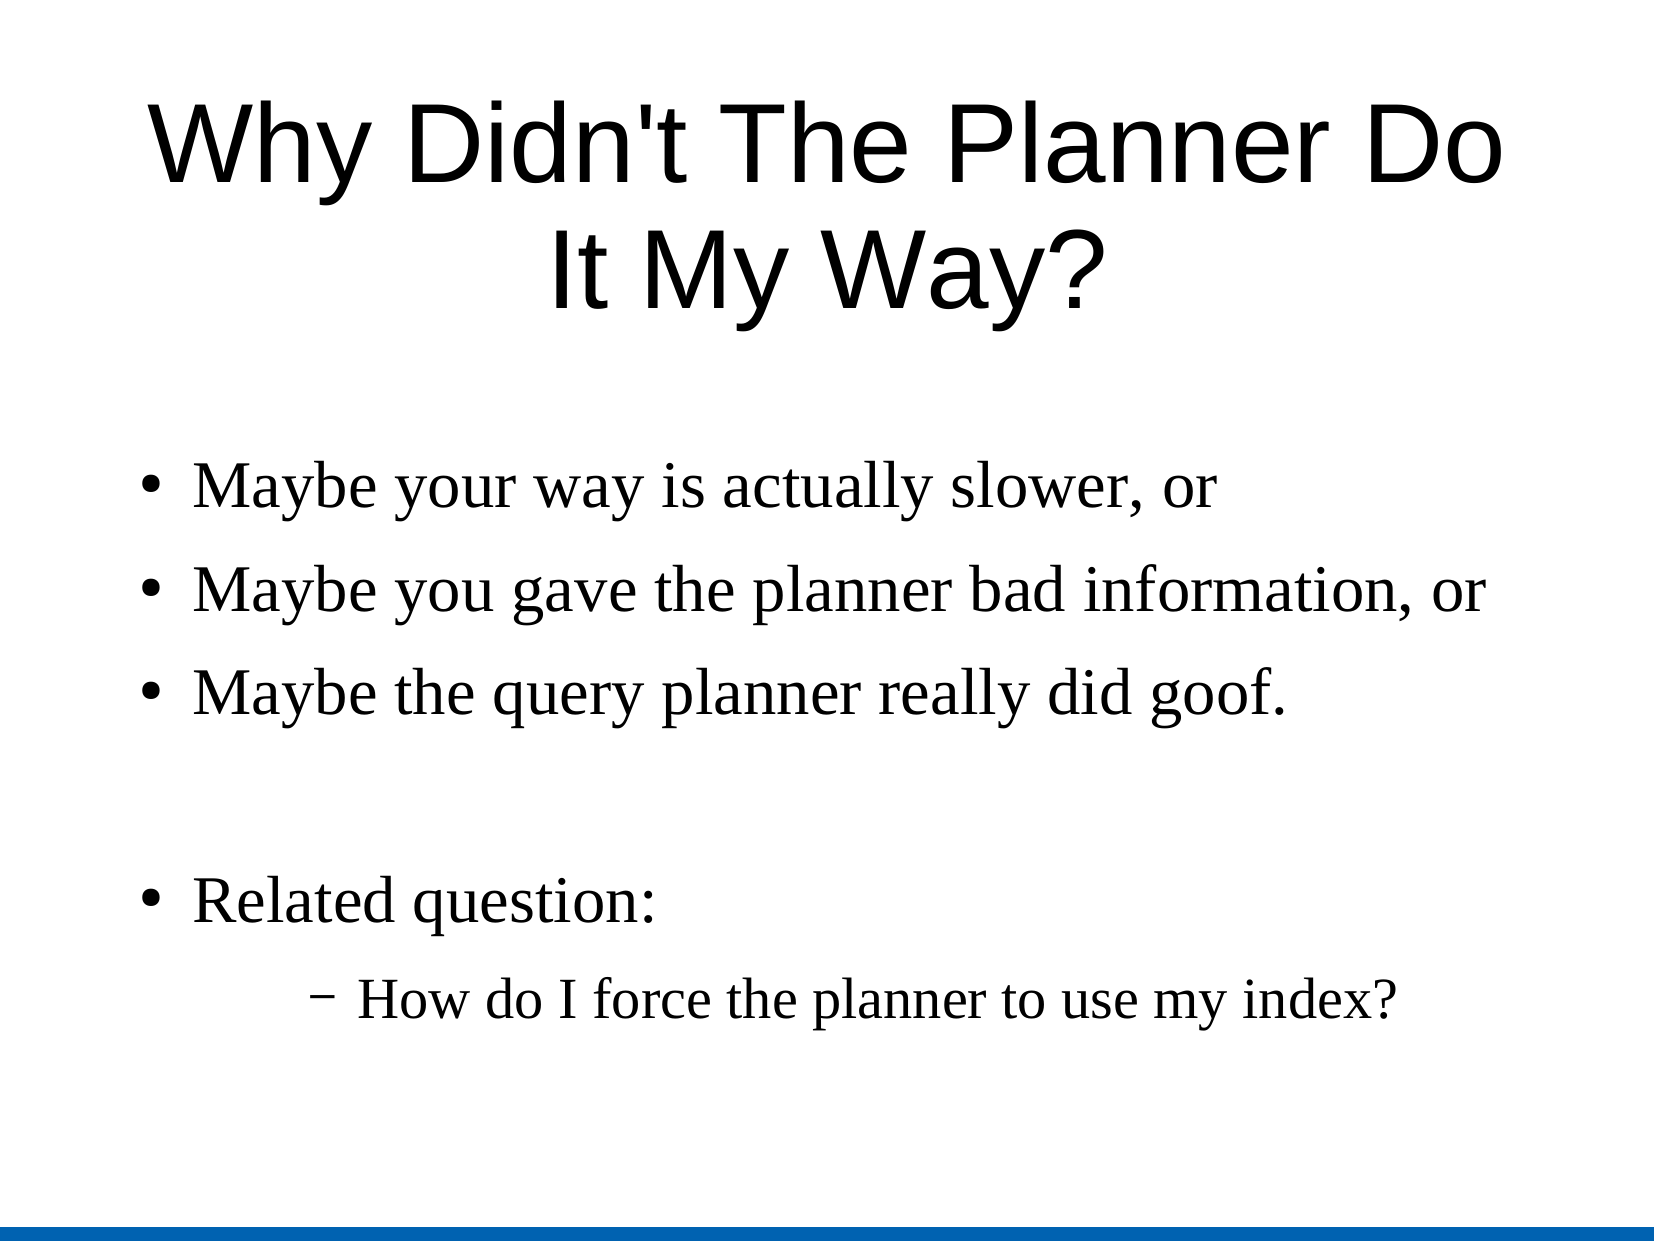

# Why Didn't The Planner Do It My Way?
Maybe your way is actually slower, or
Maybe you gave the planner bad information, or
Maybe the query planner really did goof.
Related question:
How do I force the planner to use my index?